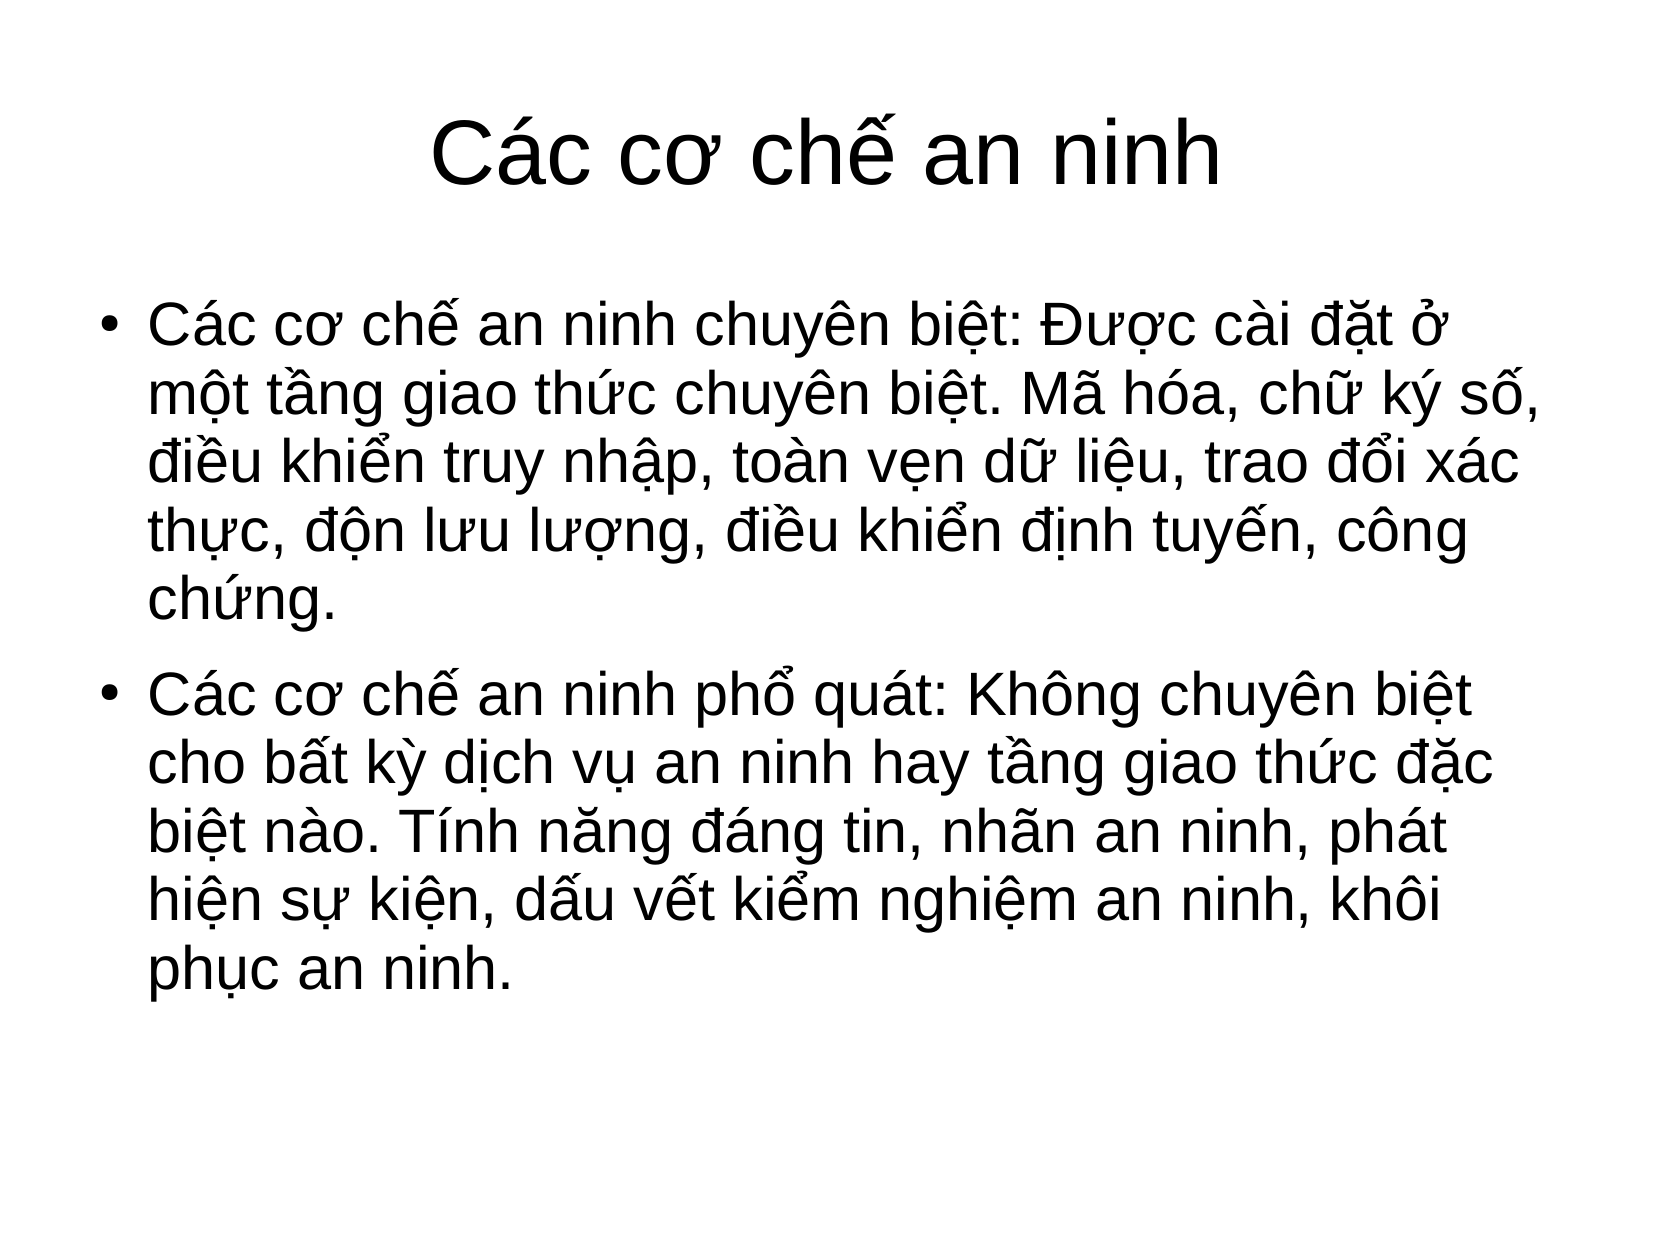

# Các cơ chế an ninh
Các cơ chế an ninh chuyên biệt: Được cài đặt ở một tầng giao thức chuyên biệt. Mã hóa, chữ ký số, điều khiển truy nhập, toàn vẹn dữ liệu, trao đổi xác thực, độn lưu lượng, điều khiển định tuyến, công chứng.
Các cơ chế an ninh phổ quát: Không chuyên biệt cho bất kỳ dịch vụ an ninh hay tầng giao thức đặc biệt nào. Tính năng đáng tin, nhãn an ninh, phát hiện sự kiện, dấu vết kiểm nghiệm an ninh, khôi phục an ninh.